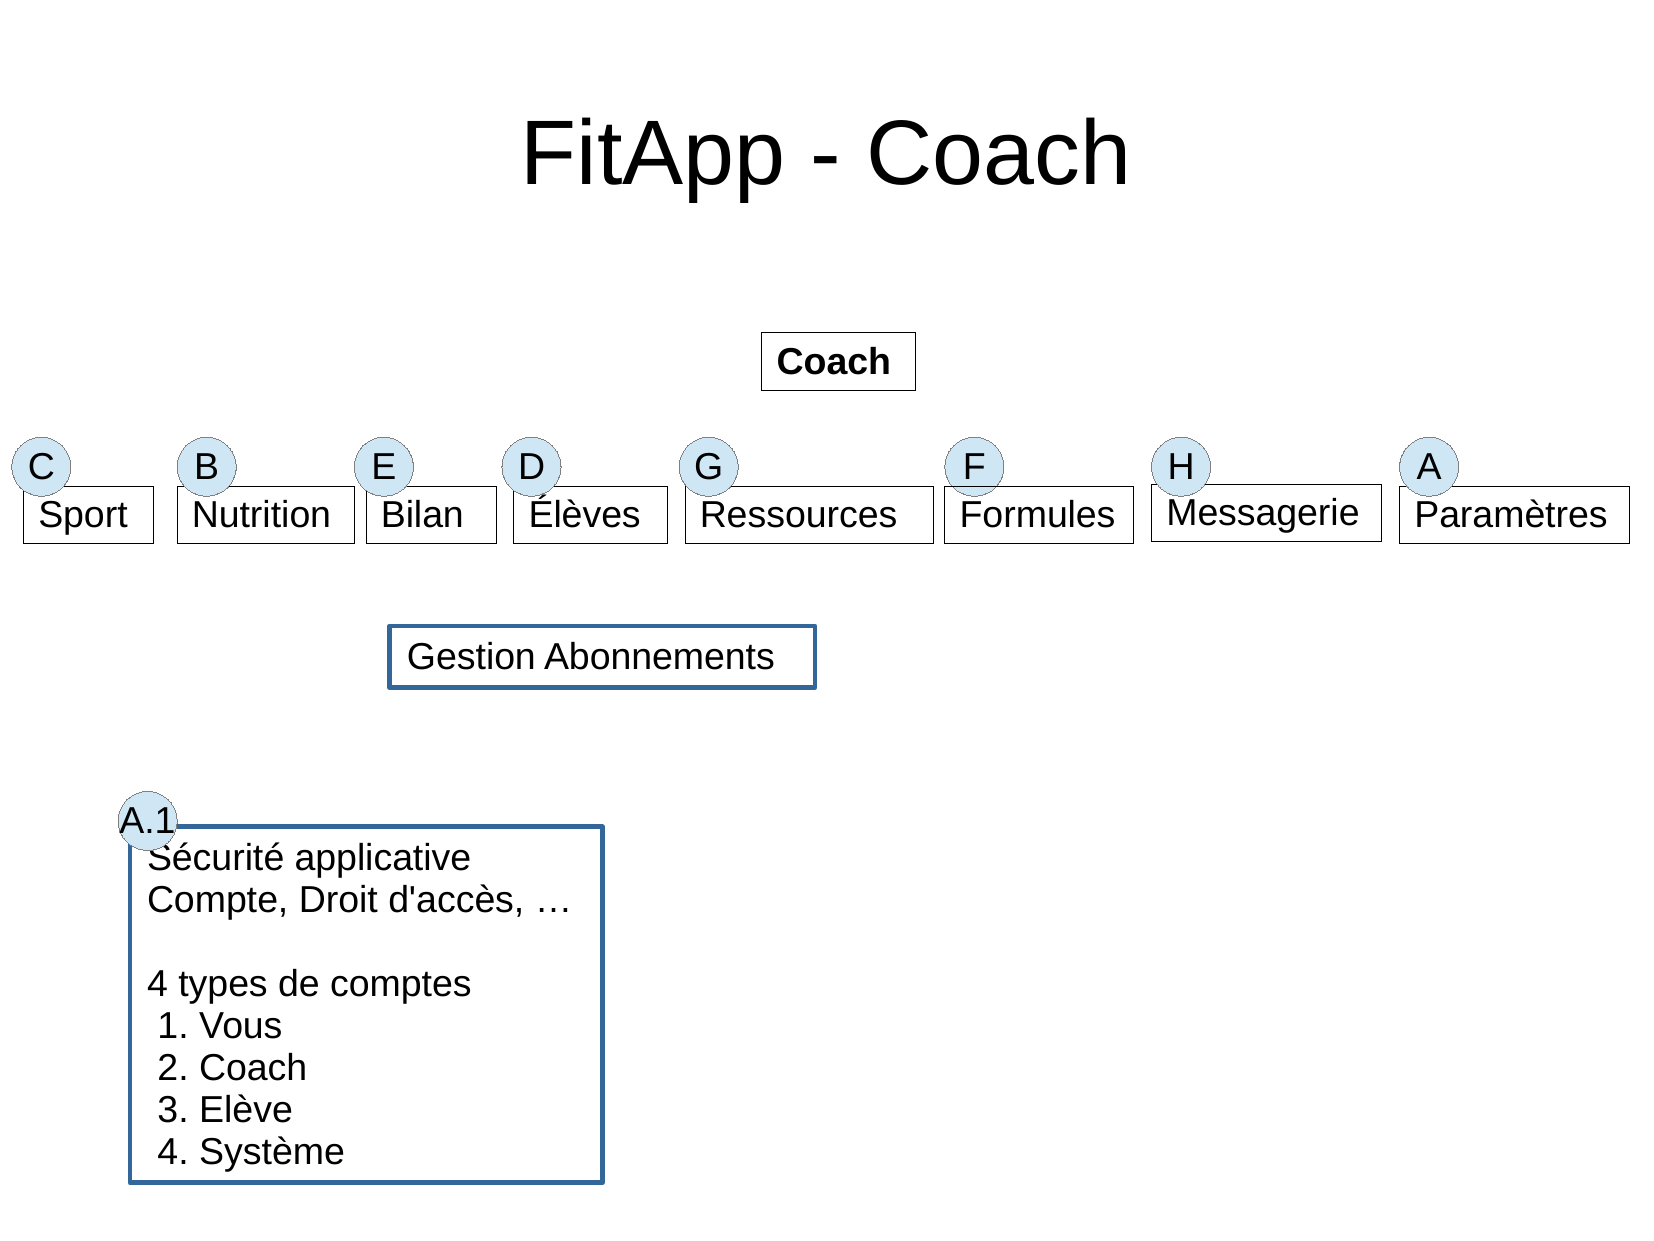

# FitApp - Coach
Coach
C
B
E
D
G
F
H
A
Messagerie
Sport
Nutrition
Bilan
Ressources
Formules
Paramètres
Élèves
Gestion Abonnements
A.1
Sécurité applicative
Compte, Droit d'accès, …
4 types de comptes
 1. Vous
 2. Coach
 3. Elève
 4. Système